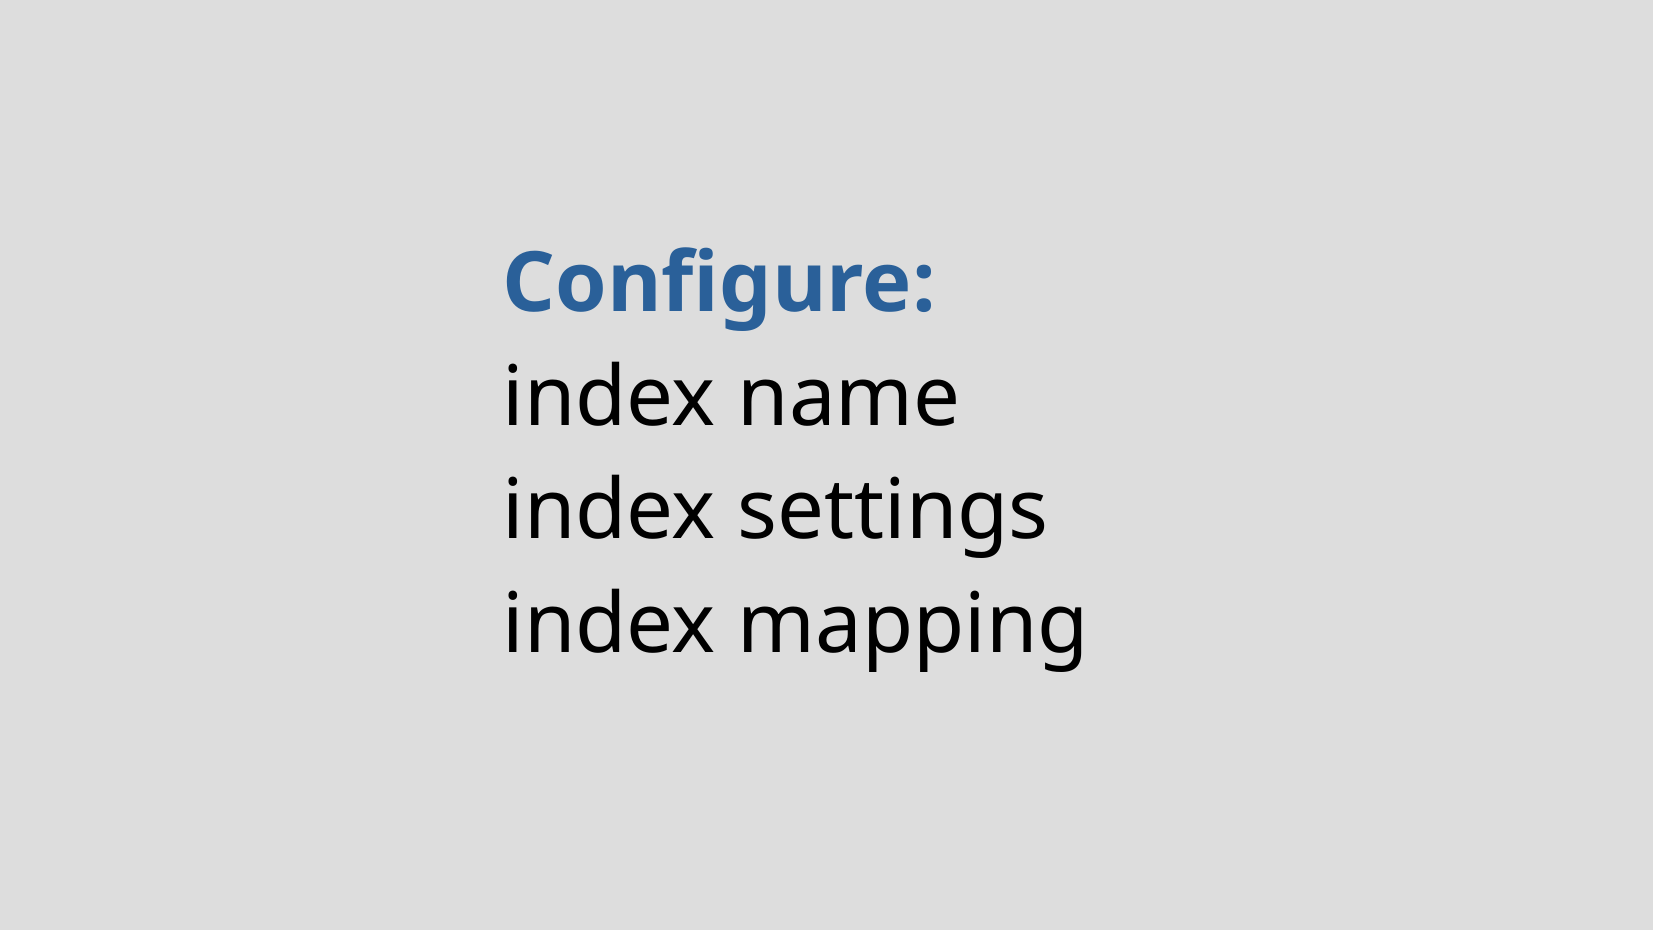

# Configure:
index name
index settings
index mapping